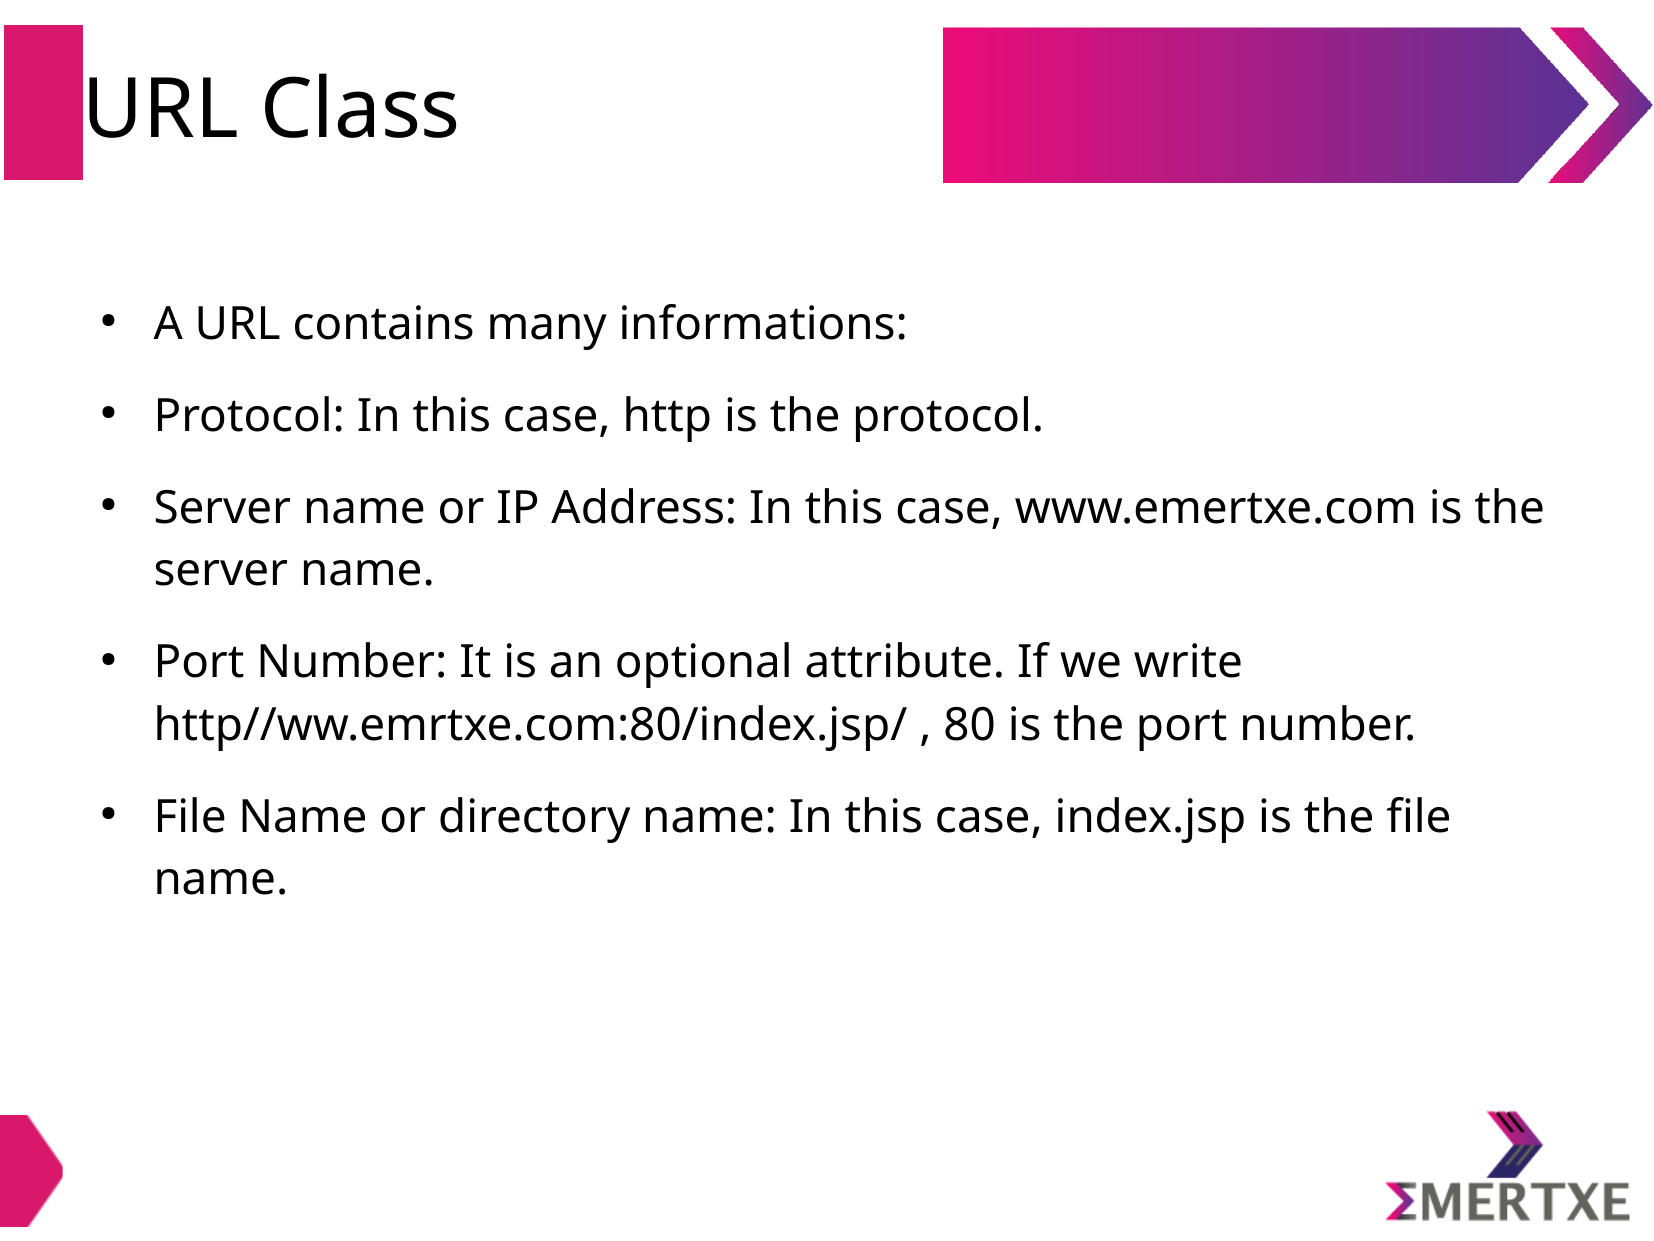

# URL Class
A URL contains many informations:
Protocol: In this case, http is the protocol.
Server name or IP Address: In this case, www.emertxe.com is the server name.
Port Number: It is an optional attribute. If we write http//ww.emrtxe.com:80/index.jsp/ , 80 is the port number.
File Name or directory name: In this case, index.jsp is the file name.